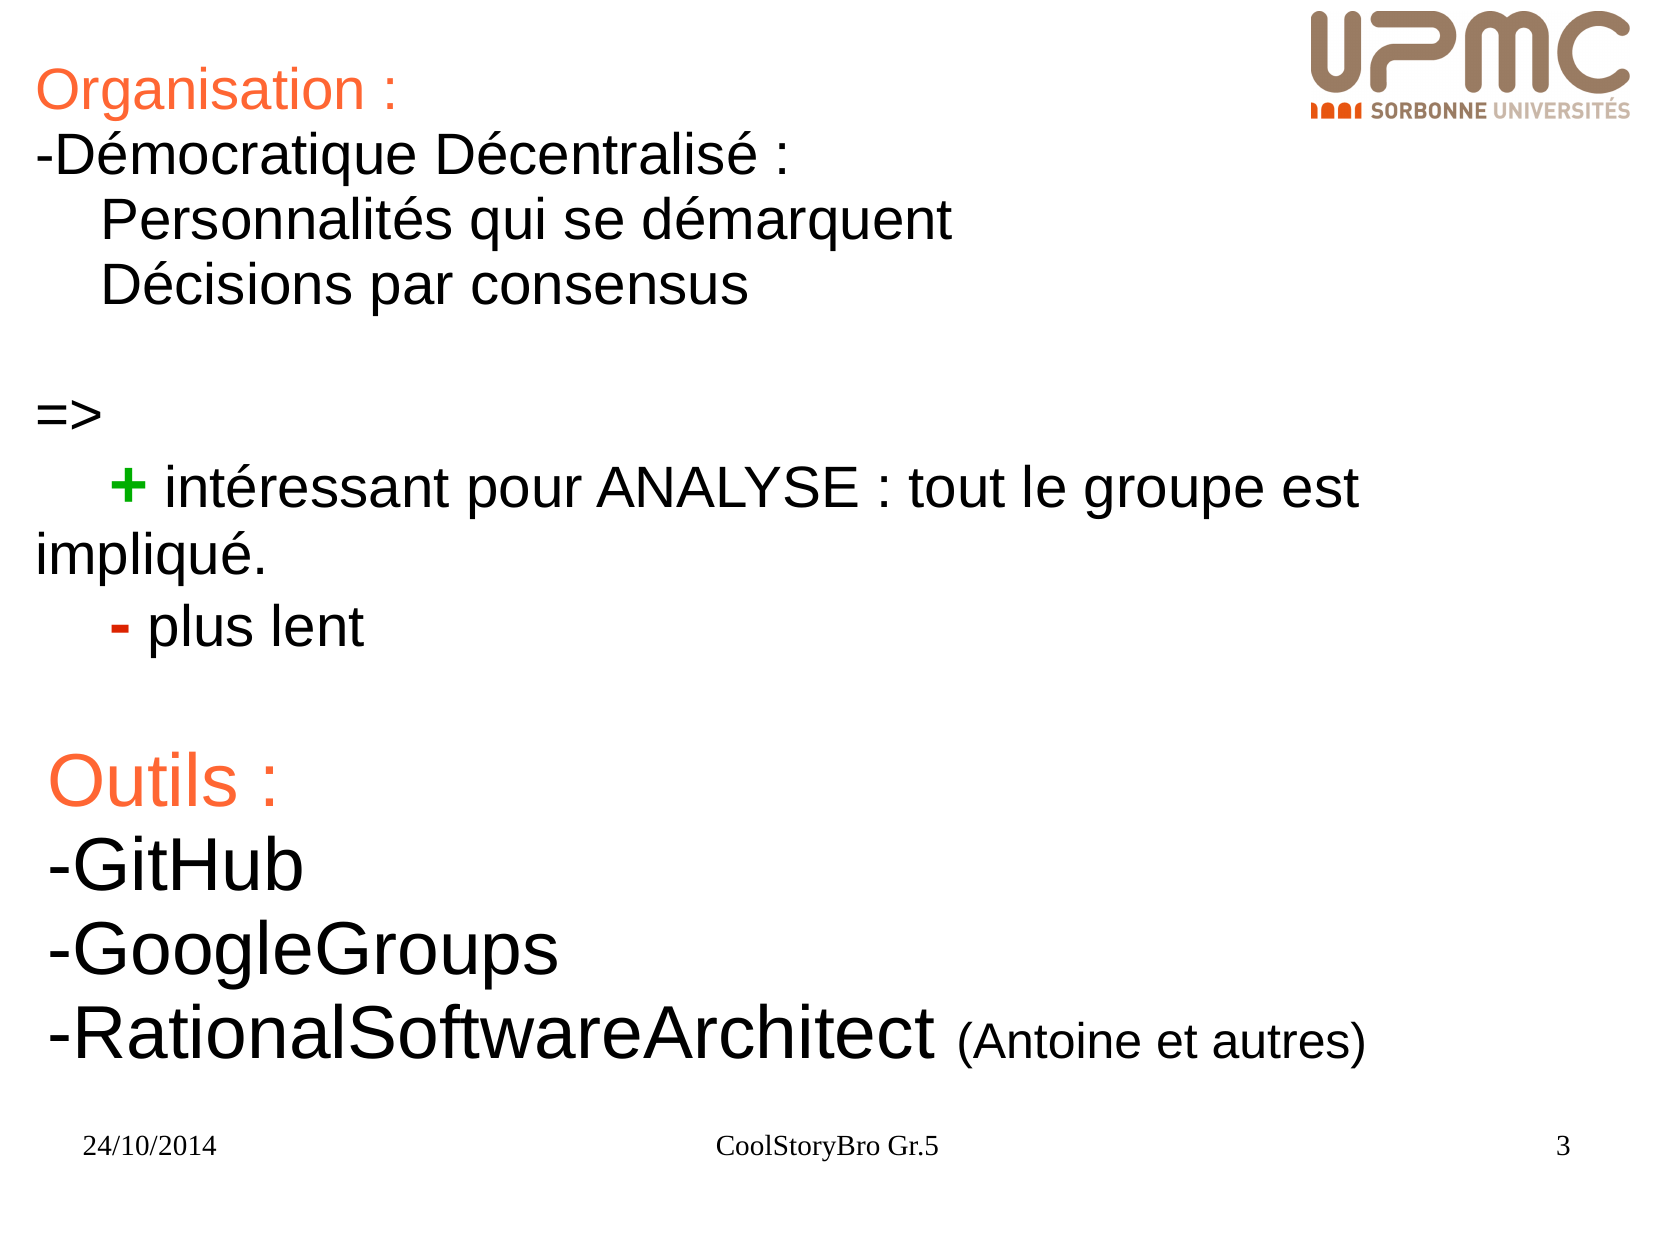

# Organisation : -Démocratique Décentralisé : Personnalités qui se démarquent Décisions par consensus => + intéressant pour ANALYSE : tout le groupe est impliqué. - plus lent
Outils :
-GitHub
-GoogleGroups
-RationalSoftwareArchitect (Antoine et autres)
24/10/2014
CoolStoryBro Gr.5
3